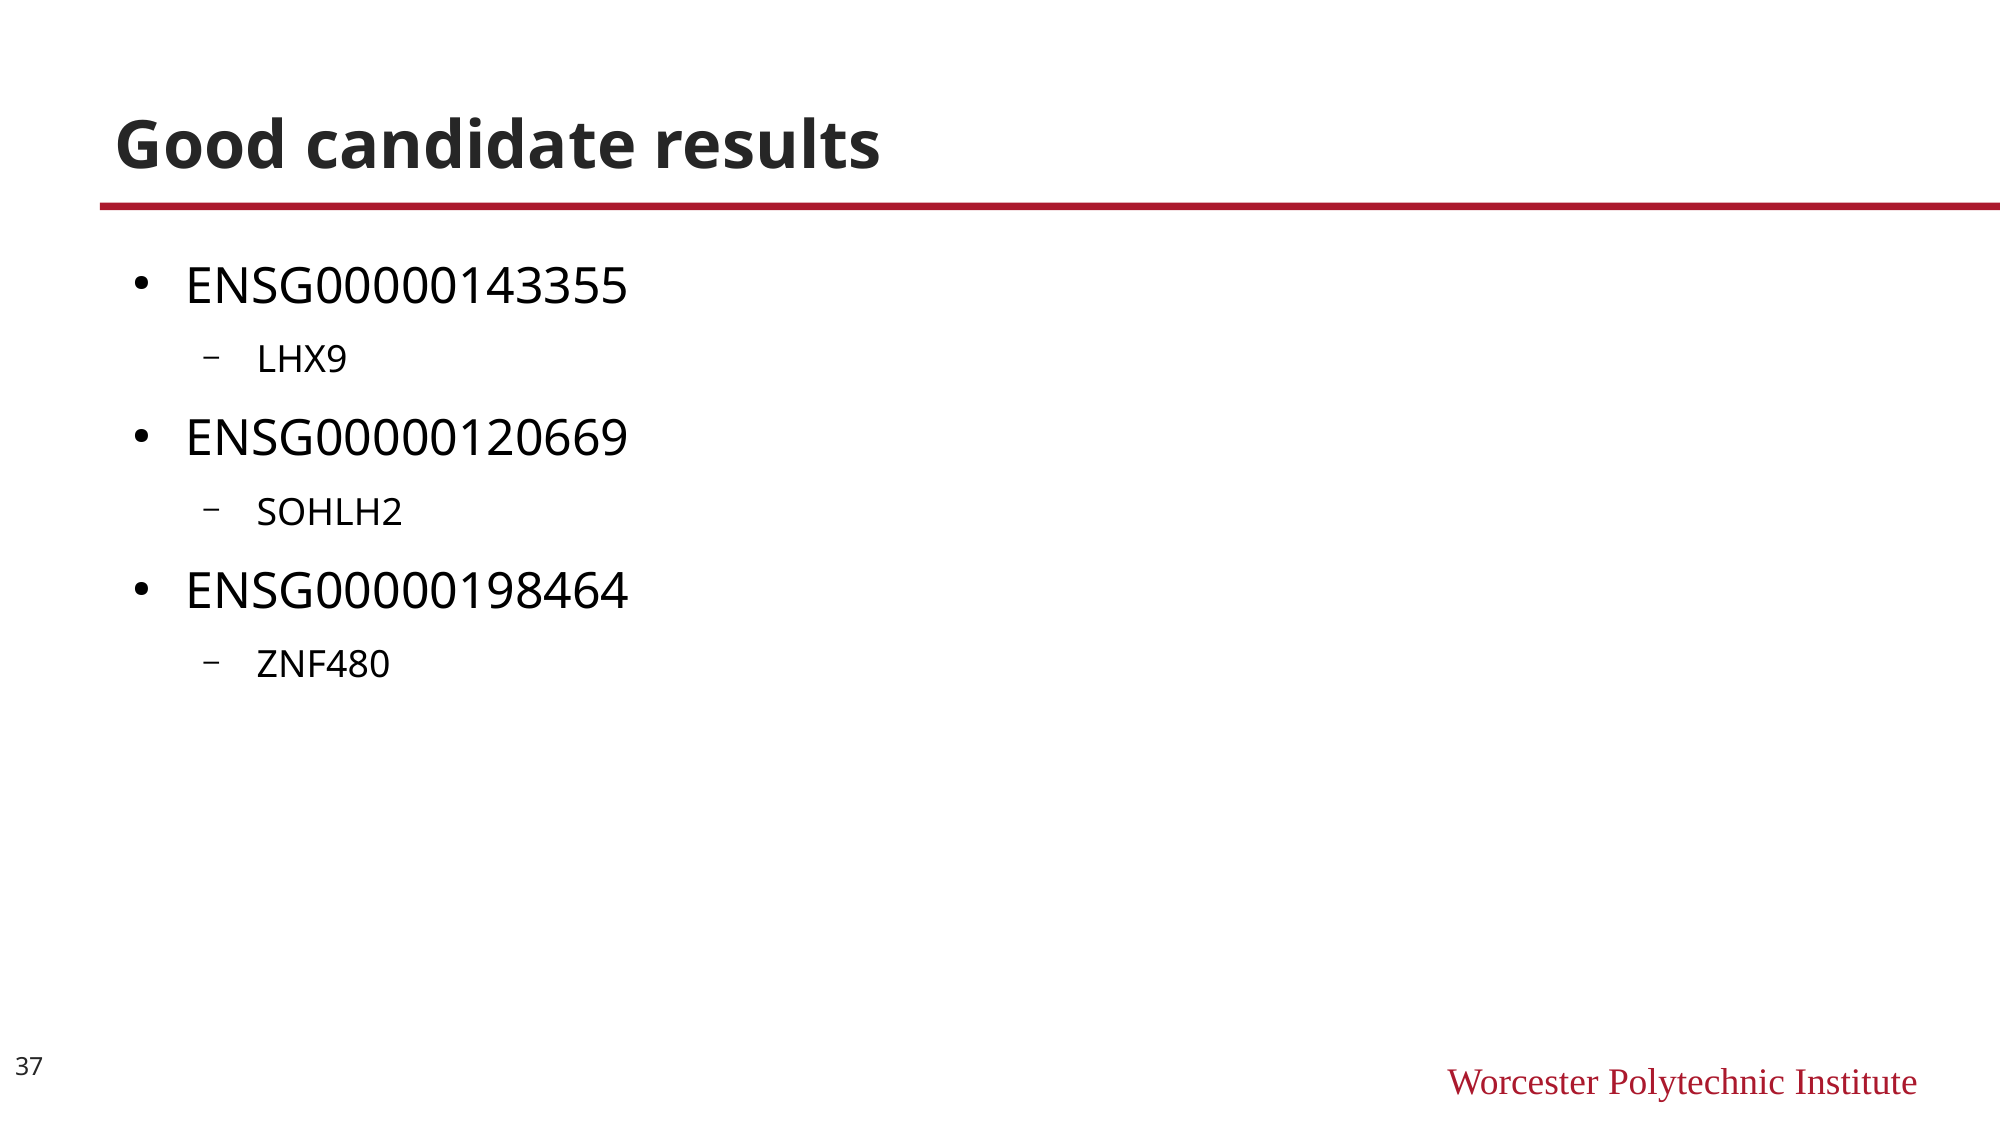

# Good candidate results
ENSG00000143355
LHX9
ENSG00000120669
SOHLH2
ENSG00000198464
ZNF480
37